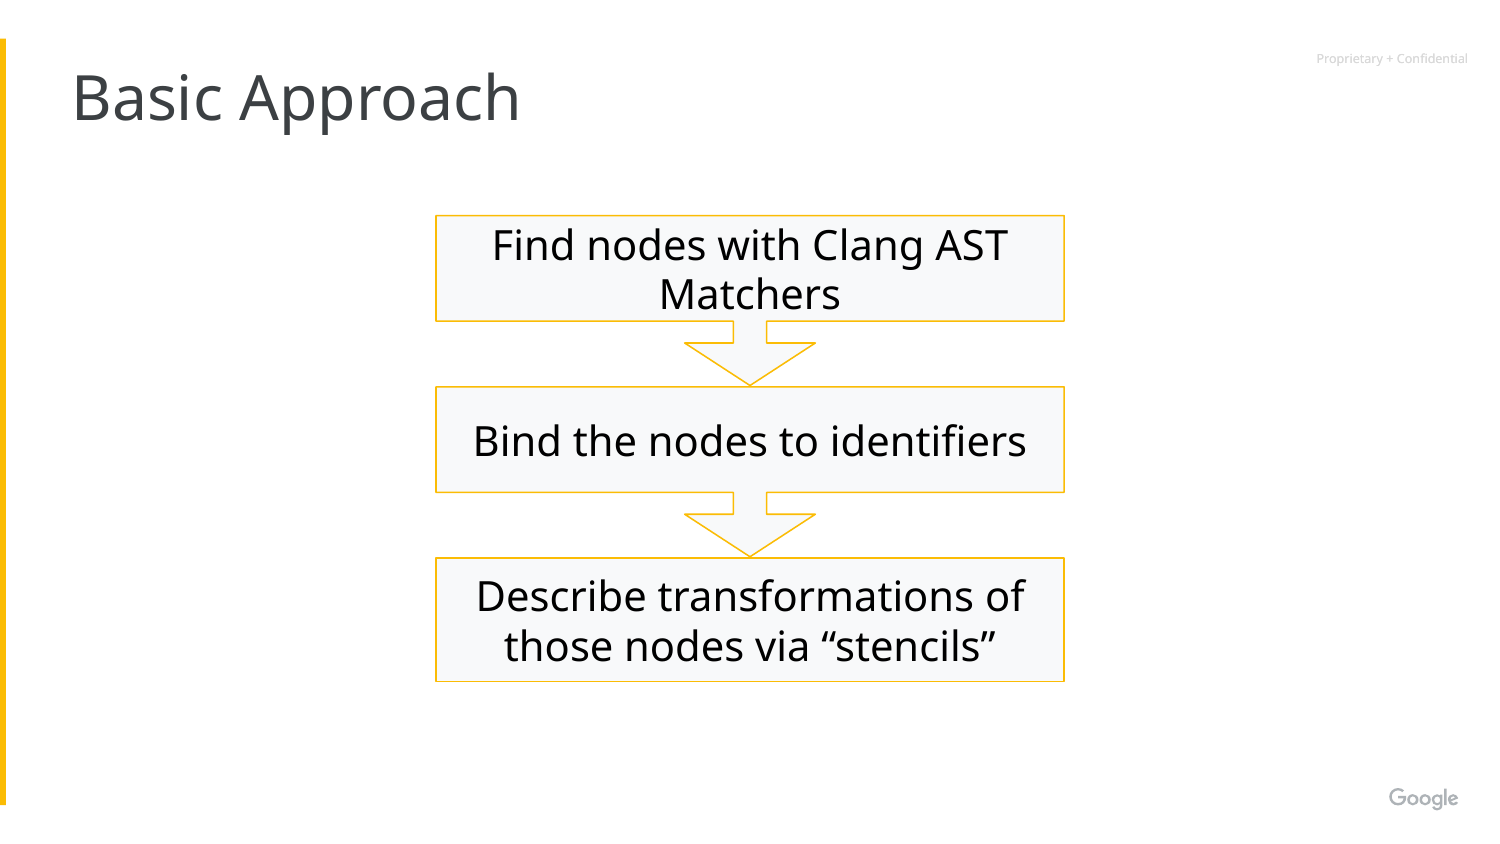

# Basic Approach
Find nodes with Clang AST Matchers
Bind the nodes to identifiers
Describe transformations of those nodes via “stencils”